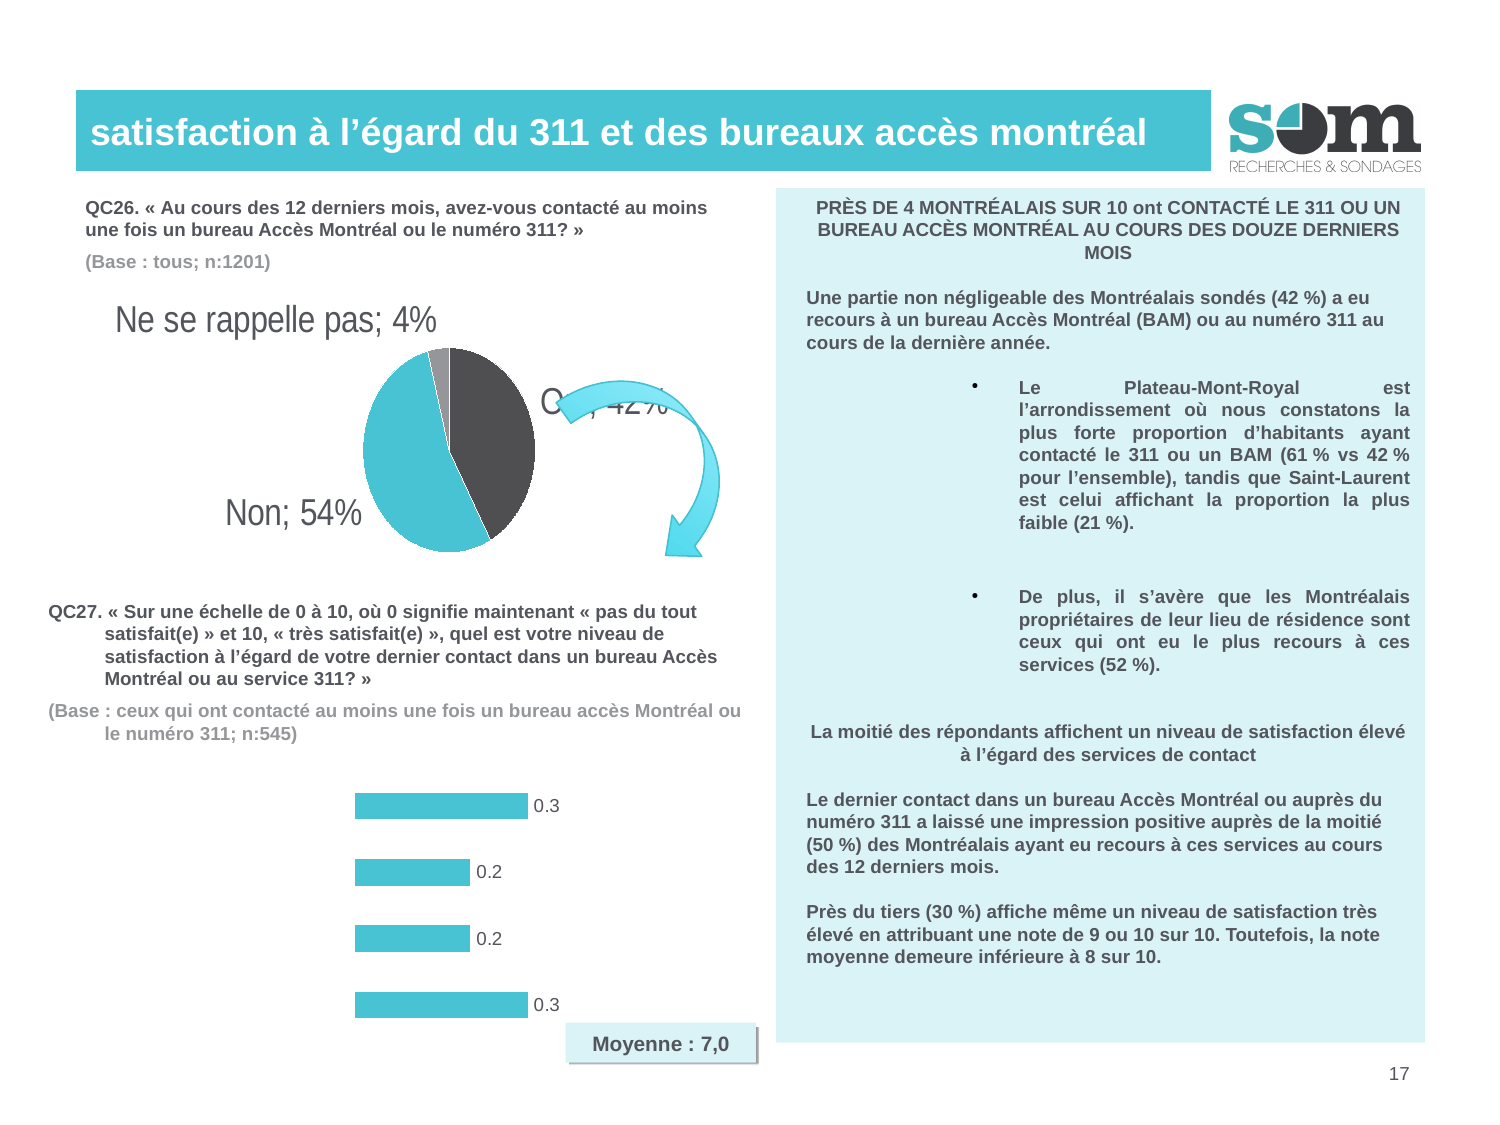

satisfaction à l’égard du 311 et des bureaux accès montréal
QC26. « Au cours des 12 derniers mois, avez-vous contacté au moins une fois un bureau Accès Montréal ou le numéro 311? »
(Base : tous; n:1201)
# PRÈS DE 4 MONTRÉALAIS SUR 10 ont CONTACTÉ LE 311 OU UN BUREAU ACCÈS MONTRÉAL AU COURS DES DOUZE DERNIERS MOIS
Une partie non négligeable des Montréalais sondés (42 %) a eu recours à un bureau Accès Montréal (BAM) ou au numéro 311 au cours de la dernière année.
Le Plateau-Mont-Royal est l’arrondissement où nous constatons la plus forte proportion d’habitants ayant contacté le 311 ou un BAM (61 % vs 42 % pour l’ensemble), tandis que Saint-Laurent est celui affichant la proportion la plus faible (21 %).
De plus, il s’avère que les Montréalais propriétaires de leur lieu de résidence sont ceux qui ont eu le plus recours à ces services (52 %).
La moitié des répondants affichent un niveau de satisfaction élevé à l’égard des services de contact
Le dernier contact dans un bureau Accès Montréal ou auprès du numéro 311 a laissé une impression positive auprès de la moitié (50 %) des Montréalais ayant eu recours à ces services au cours des 12 derniers mois.
Près du tiers (30 %) affiche même un niveau de satisfaction très élevé en attribuant une note de 9 ou 10 sur 10. Toutefois, la note moyenne demeure inférieure à 8 sur 10.
### Chart
| Category | |
|---|---|
| Oui | 0.42 |
| Non | 0.54 |
| Ne se rappelle pas | 0.04 |
QC27. « Sur une échelle de 0 à 10, où 0 signifie maintenant « pas du tout satisfait(e) » et 10, « très satisfait(e) », quel est votre niveau de satisfaction à l’égard de votre dernier contact dans un bureau Accès Montréal ou au service 311? »
(Base : ceux qui ont contacté au moins une fois un bureau accès Montréal ou le numéro 311; n:545)
### Chart
| Category | |
|---|---|
| 0 à 6 | 0.3 |
| 7 | 0.2 |
| 8 | 0.2 |
| 9 à 10 | 0.3 |Moyenne : 7,0